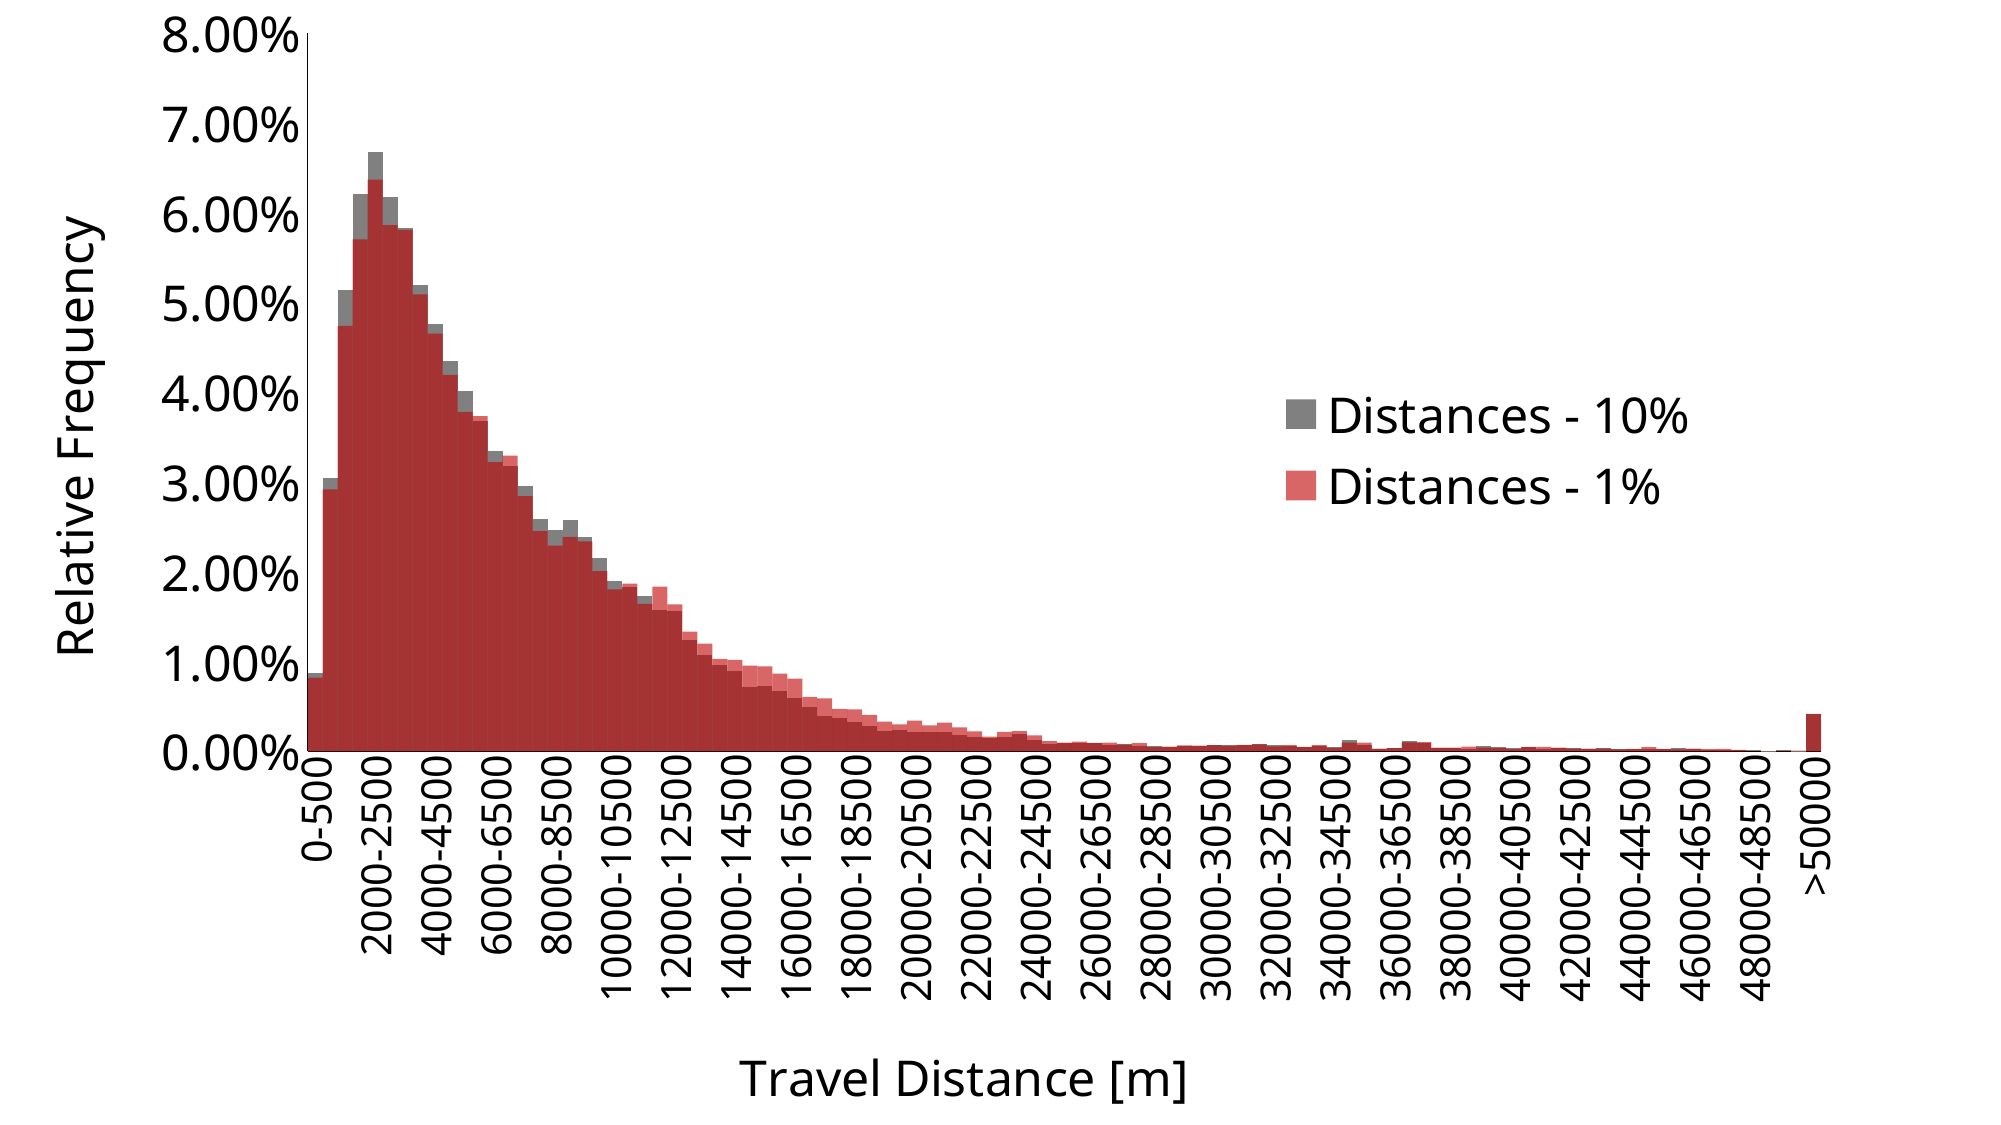

### Chart
| Category | Distances - 10% | Distances - 1% |
|---|---|---|
| 0-500 | 0.00870908602667427 | 0.00821205491613558 |
| 500-1000 | 0.0304801434827724 | 0.0292019404546752 |
| 1000-1500 | 0.0513461455581009 | 0.0474016297282729 |
| 1500-2000 | 0.0620940926073883 | 0.0570404895526174 |
| 2000-2500 | 0.0667354022523613 | 0.0636989124575922 |
| 2500-3000 | 0.0617559400475403 | 0.0586258283395162 |
| 3000-3500 | 0.0583478926796601 | 0.0580868131519706 |
| 3500-4000 | 0.0519660919178223 | 0.0509210818351882 |
| 4000-4500 | 0.0476065760727227 | 0.0465455467833476 |
| 4500-5000 | 0.0434526039404719 | 0.0419480643013412 |
| 5000-5500 | 0.040180480640766 | 0.0378261834554044 |
| 5500-6000 | 0.0367591723881859 | 0.0373505818193348 |
| 6000-6500 | 0.033470472982605 | 0.0322140841497828 |
| 6500-7000 | 0.0317399275292651 | 0.0329433399917562 |
| 7000-7500 | 0.0295883489867026 | 0.0284409778369638 |
| 7500-8000 | 0.0258520947224994 | 0.0245410444211928 |
| 8000-8500 | 0.0246155172242316 | 0.0229239988585561 |
| 8500-9000 | 0.0257261163178501 | 0.0239069089064333 |
| 9000-9500 | 0.0239226359986606 | 0.0233996004946257 |
| 9500-10000 | 0.0215257310891496 | 0.0200703890421383 |
| 10000-10500 | 0.0190227391020392 | 0.0180411553949079 |
| 10500-11000 | 0.0182734991164936 | 0.0186752909096674 |
| 11000-11500 | 0.0172623566581244 | 0.0164241098322712 |
| 11500-12000 | 0.0157804527929081 | 0.0183582231522876 |
| 12000-12500 | 0.0155914851859342 | 0.0163606962807952 |
| 12500-13000 | 0.0124254489638276 | 0.0133485525856876 |
| 13000-13500 | 0.0107413166069374 | 0.0120168680046926 |
| 13500-14000 | 0.00957435875334423 | 0.0103047021148419 |
| 14000-14500 | 0.00893783628774794 | 0.010209581787628 |
| 14500-15000 | 0.00719734517088308 | 0.00954373949713054 |
| 15000-15500 | 0.00728354092143257 | 0.00948032594565459 |
| 15500-16000 | 0.00669674677346099 | 0.00865594977646723 |
| 16000-16500 | 0.00597734377849018 | 0.00811693458892165 |
| 16500-17000 | 0.00495294043542115 | 0.00605599416595326 |
| 17000-17500 | 0.00398821107350177 | 0.00589746028726339 |
| 17500-18000 | 0.0036732650618786 | 0.00472430958495831 |
| 18000-18500 | 0.00327212329970594 | 0.00469260280922033 |
| 18500-19000 | 0.0028146227775586 | 0.00405846729446083 |
| 19000-19500 | 0.00232397004366146 | 0.0033292114524874 |
| 19500-20000 | 0.00239027446716108 | 0.00301214369510764 |
| 20000-20500 | 0.00214163287903752 | 0.00342433177970132 |
| 20500-21000 | 0.00215820898491243 | 0.00288531659215574 |
| 21000-21500 | 0.00219136119666224 | 0.0032023843495355 |
| 21500-22000 | 0.00181342598271444 | 0.00266336916198992 |
| 22000-22500 | 0.00162777359691552 | 0.00221947430165826 |
| 22500-23000 | 0.00149516474991629 | 0.00164875233837471 |
| 23000-23500 | 0.0016145127122156 | 0.00218776752592029 |
| 23500-24000 | 0.00196261093558857 | 0.00225118107739624 |
| 24000-24500 | 0.00124320794061776 | 0.00177557944132661 |
| 24500-25000 | 0.000875218390194902 | 0.00114144392656711 |
| 25000-25500 | 0.000931577150169574 | 0.000982910047877231 |
| 25500-26000 | 0.000898424938419767 | 0.00107803037509116 |
| 26000-26500 | 0.000888479274894825 | 0.000951203272139256 |
| 26500-27000 | 0.000709457331445867 | 0.000982910047877231 |
| 27000-27500 | 0.000805598745520307 | 0.000760962617711405 |
| 27500-28000 | 0.00062326158089637 | 0.000919496496401281 |
| 28000-28500 | 0.000590109369146563 | 0.000475601636069628 |
| 28500-29000 | 0.000500598397422084 | 0.000539015187545578 |
| 29000-29500 | 0.000583478926796601 | 0.000665842290497479 |
| 29500-30000 | 0.000566902820921698 | 0.000634135514759504 |
| 30000-30500 | 0.00067298989852108 | 0.000697549066235455 |
| 30500-31000 | 0.000679620340871041 | 0.000602428739021529 |
| 31000-31500 | 0.000752555206720616 | 0.00072925584197343 |
| 31500-32000 | 0.000772446533770501 | 0.00079266939344938 |
| 32000-32500 | 0.000706142110270887 | 0.000570721963283554 |
| 32500-33000 | 0.000593424590321543 | 0.000697549066235455 |
| 33000-33500 | 0.000444239637447412 | 0.000507308411807603 |
| 33500-34000 | 0.000573533263271659 | 0.000697549066235455 |
| 34000-34500 | 0.000470761406847258 | 0.000380481308855702 |
| 34500-35000 | 0.00121337095004293 | 0.000982910047877231 |
| 35000-35500 | 0.000663044234996138 | 0.000982910047877231 |
| 35500-36000 | 0.000314946011623165 | 0.000317067757379752 |
| 36000-36500 | 0.000348098223372972 | 0.000348774533117727 |
| 36500-37000 | 0.00119347962299305 | 0.00101461682361521 |
| 37000-37500 | 0.00091500104429467 | 0.00104632359935318 |
| 37500-38000 | 0.00038456565629776 | 0.000412188084593678 |
| 38000-38500 | 0.000361359108072895 | 0.000412188084593678 |
| 38500-39000 | 0.000298369905748262 | 0.000539015187545578 |
| 39000-39500 | 0.00062657680207135 | 0.000412188084593678 |
| 39500-40000 | 0.000487337512722161 | 0.000348774533117727 |
| 40000-40500 | 0.00033483733867305 | 0.000253654205903802 |
| 40500-41000 | 0.000477391849197219 | 0.000507308411807603 |
| 41000-41500 | 0.000311630790448185 | 0.000507308411807603 |
| 41500-42000 | 0.000367989550422856 | 0.000412188084593678 |
| 42000-42500 | 0.000401141762172663 | 0.000317067757379752 |
| 42500-43000 | 0.000265217693998455 | 0.000317067757379752 |
| 43000-43500 | 0.000377935213947799 | 0.000317067757379752 |
| 43500-44000 | 0.000291739463398301 | 0.000221947430165826 |
| 44000-44500 | 0.000261902472823474 | 0.000285360981641777 |
| 44500-45000 | 0.000295054684573281 | 0.000475601636069628 |
| 45000-45500 | 0.000208858934023783 | 0.000285360981641777 |
| 45500-46000 | 0.000321576453973127 | 0.000221947430165826 |
| 46000-46500 | 0.000278478578698378 | 0.000317067757379752 |
| 46500-47000 | 0.000195598049323861 | 0.000253654205903802 |
| 47000-47500 | 0.000139239289349189 | 0.000285360981641777 |
| 47500-48000 | 0.000112717519949343 | 0.000158533878689876 |
| 48000-48500 | 0.000125978404649266 | 0.0 |
| 48500-49000 | 6.29892023246331e-05 | 3.17067757379752e-05 |
| 49000-49500 | 0.000129293625824247 | 6.34135514759504e-05 |
| 49500-50000 | 8.28805293745172e-05 | 9.51203272139256e-05 |
| >50000 | 0.00421033089222548 | 0.00418529439741273 |